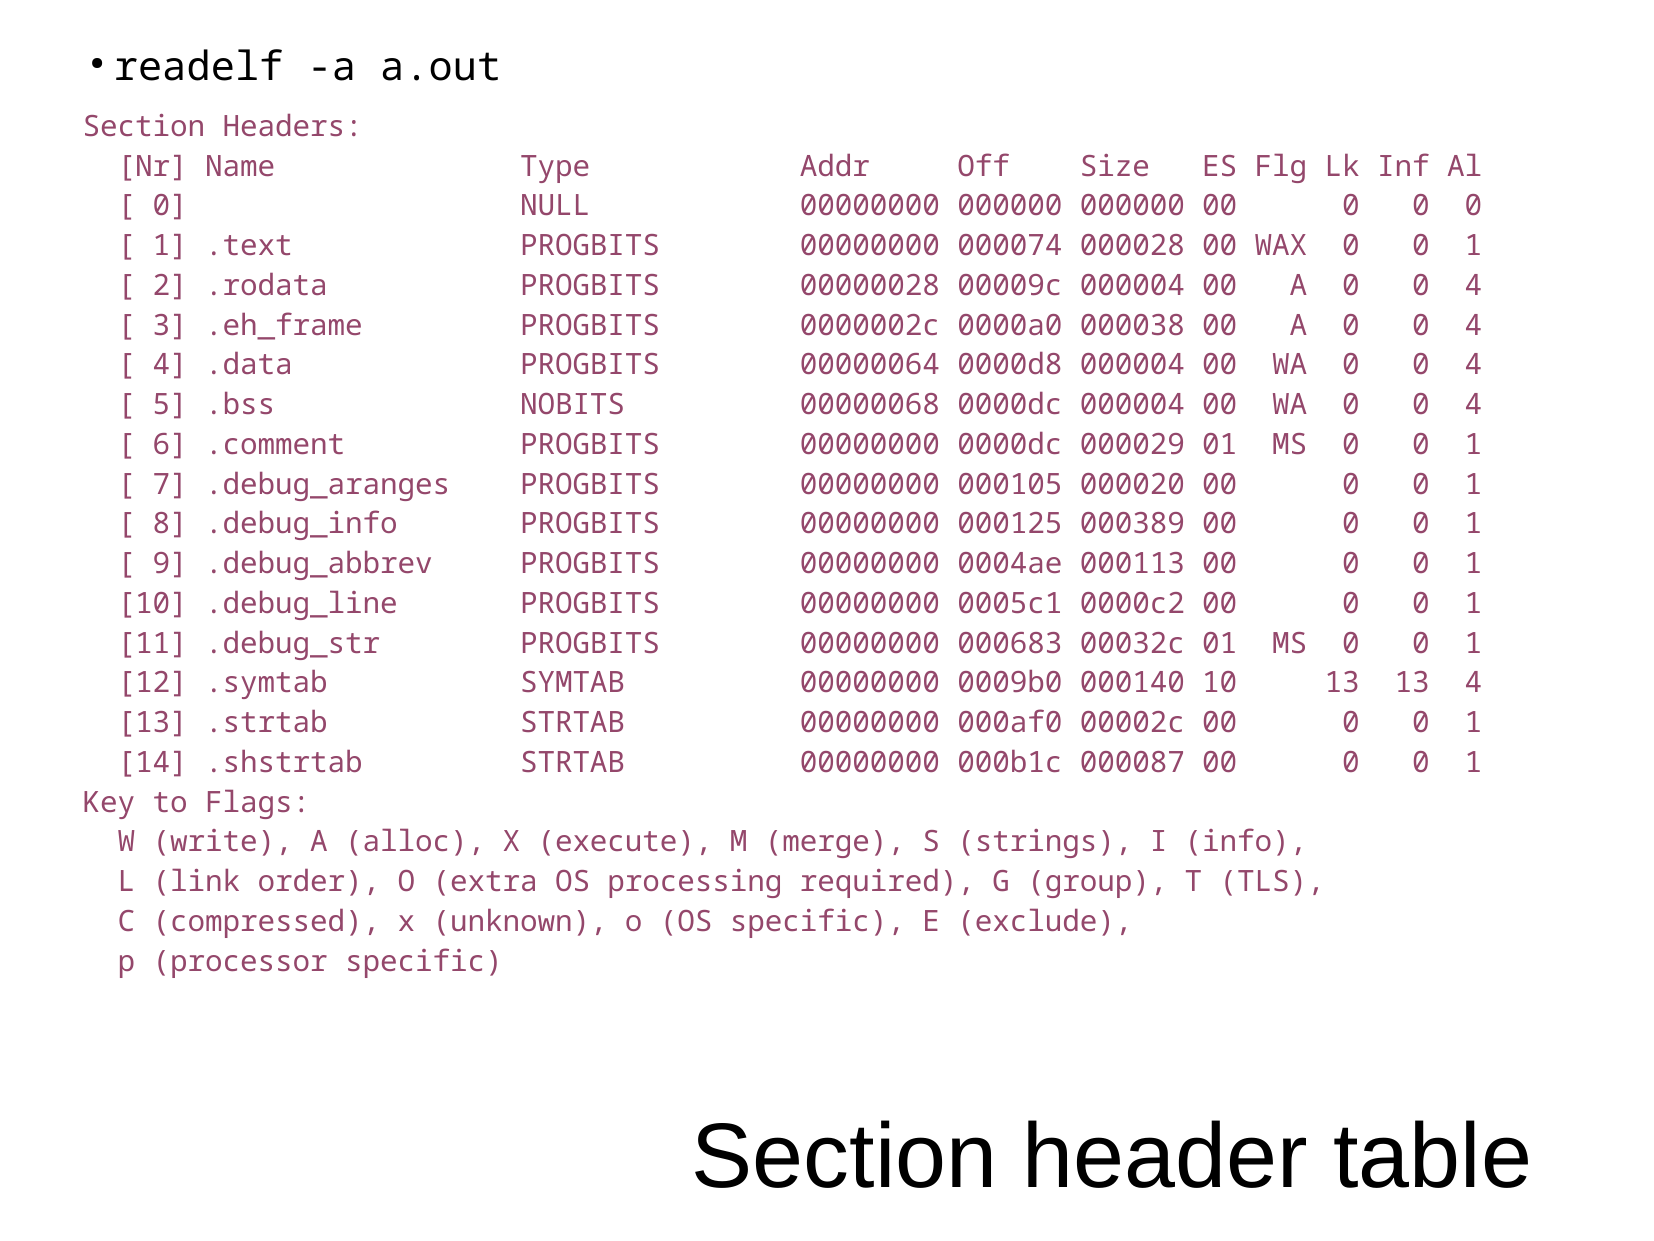

readelf -a a.out
Section Headers:
 [Nr] Name Type Addr Off Size ES Flg Lk Inf Al
 [ 0] NULL 00000000 000000 000000 00 0 0 0
 [ 1] .text PROGBITS 00000000 000074 000028 00 WAX 0 0 1
 [ 2] .rodata PROGBITS 00000028 00009c 000004 00 A 0 0 4
 [ 3] .eh_frame PROGBITS 0000002c 0000a0 000038 00 A 0 0 4
 [ 4] .data PROGBITS 00000064 0000d8 000004 00 WA 0 0 4
 [ 5] .bss NOBITS 00000068 0000dc 000004 00 WA 0 0 4
 [ 6] .comment PROGBITS 00000000 0000dc 000029 01 MS 0 0 1
 [ 7] .debug_aranges PROGBITS 00000000 000105 000020 00 0 0 1
 [ 8] .debug_info PROGBITS 00000000 000125 000389 00 0 0 1
 [ 9] .debug_abbrev PROGBITS 00000000 0004ae 000113 00 0 0 1
 [10] .debug_line PROGBITS 00000000 0005c1 0000c2 00 0 0 1
 [11] .debug_str PROGBITS 00000000 000683 00032c 01 MS 0 0 1
 [12] .symtab SYMTAB 00000000 0009b0 000140 10 13 13 4
 [13] .strtab STRTAB 00000000 000af0 00002c 00 0 0 1
 [14] .shstrtab STRTAB 00000000 000b1c 000087 00 0 0 1
Key to Flags:
 W (write), A (alloc), X (execute), M (merge), S (strings), I (info),
 L (link order), O (extra OS processing required), G (group), T (TLS),
 C (compressed), x (unknown), o (OS specific), E (exclude),
 p (processor specific)
# Section header table